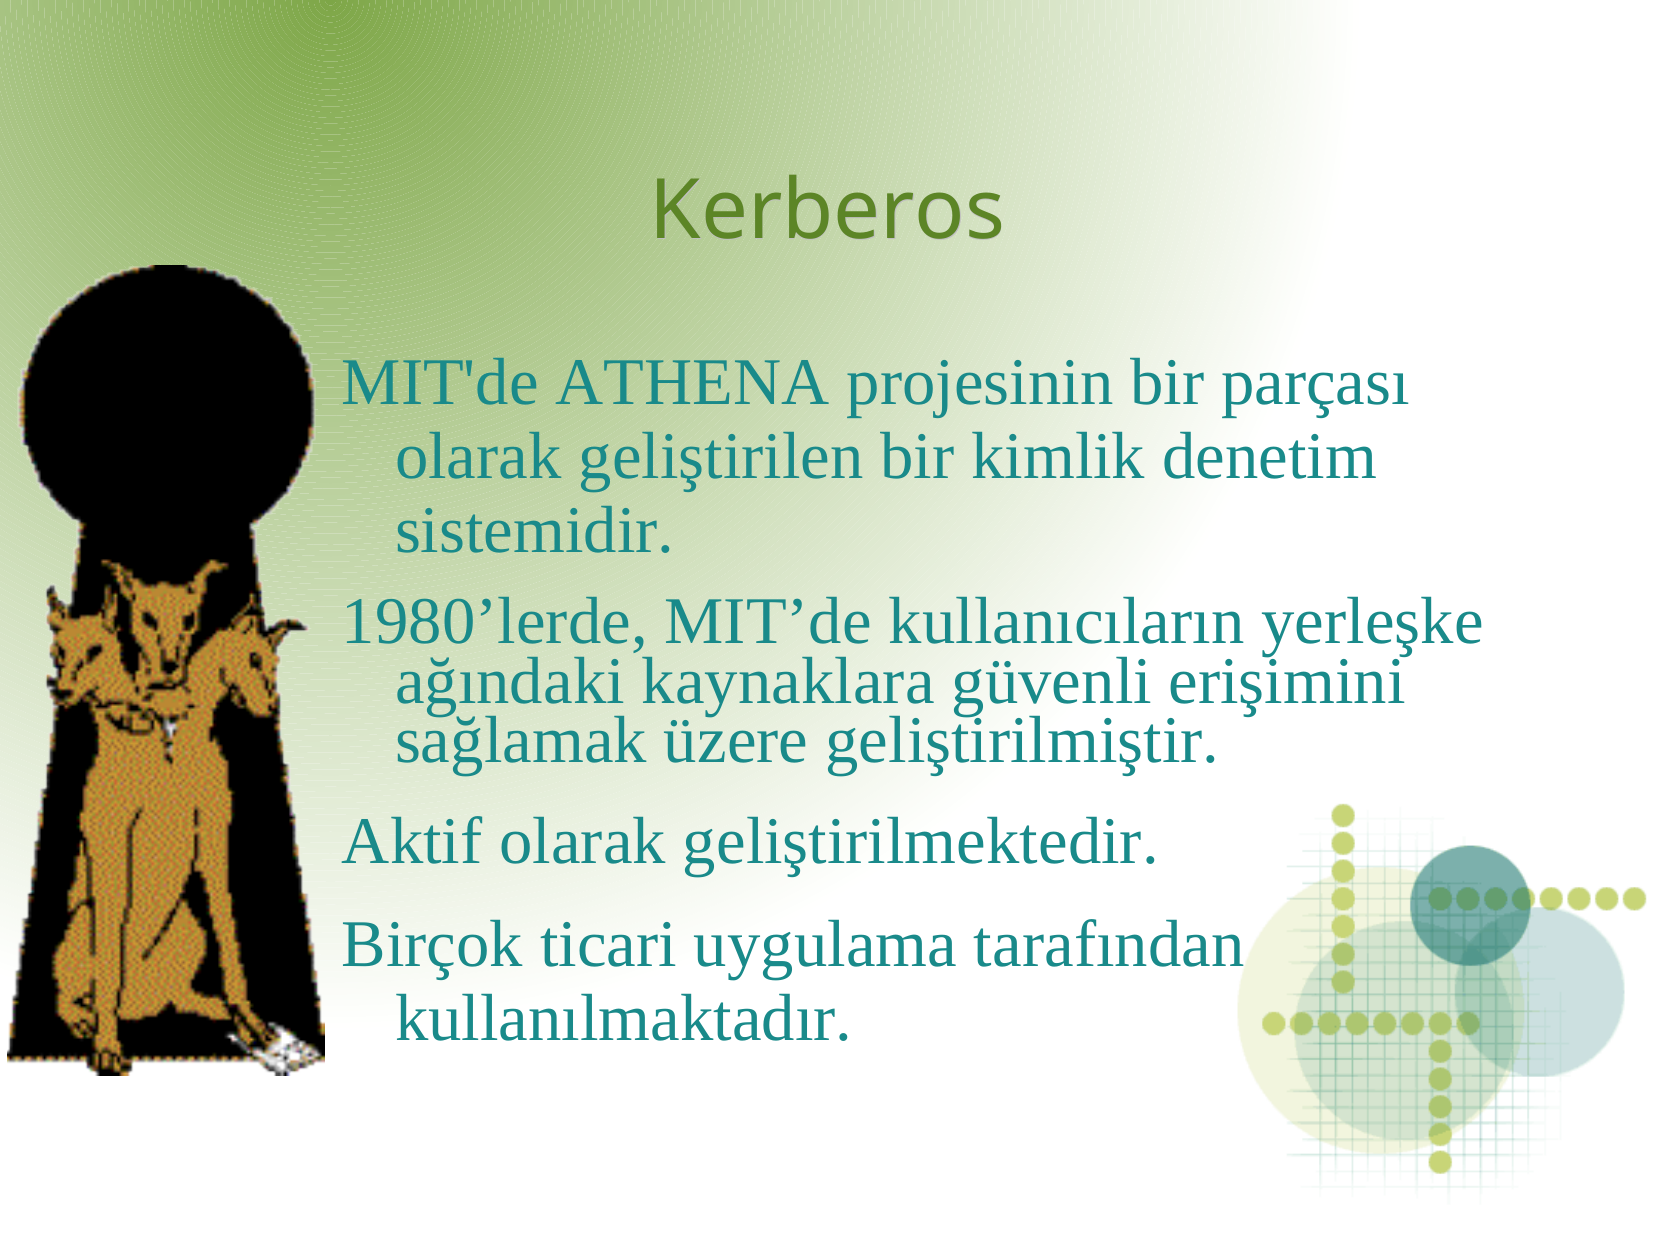

# Kerberos
MIT'de ATHENA projesinin bir parçası olarak geliştirilen bir kimlik denetim sistemidir.
1980’lerde, MIT’de kullanıcıların yerleşke ağındaki kaynaklara güvenli erişimini sağlamak üzere geliştirilmiştir.
Aktif olarak geliştirilmektedir.
Birçok ticari uygulama tarafından kullanılmaktadır.